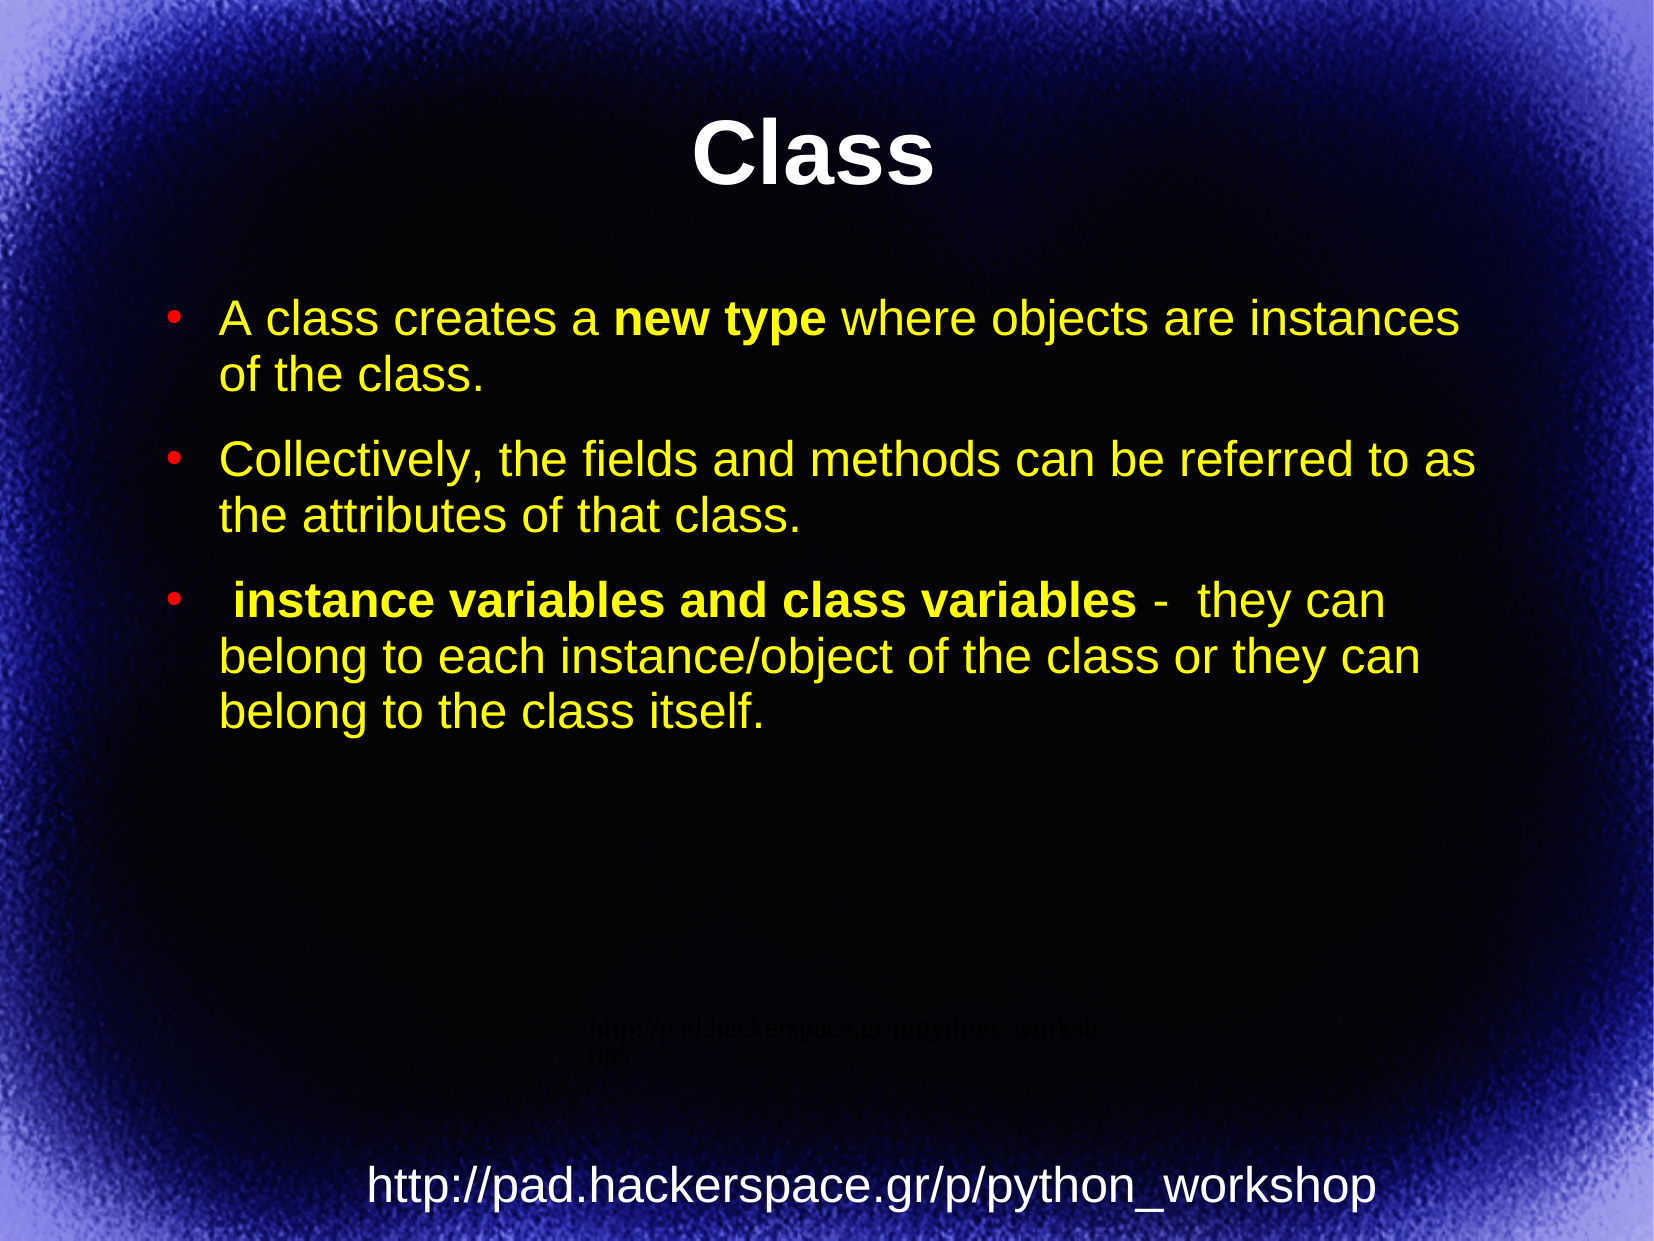

# Class
A class creates a new type where objects are instances of the class.
Collectively, the fields and methods can be referred to as the attributes of that class.
 instance variables and class variables - they can belong to each instance/object of the class or they can belong to the class itself.
http://pad.hackerspace.gr/p/python_workshops
http://pad.hackerspace.gr/p/python_workshop